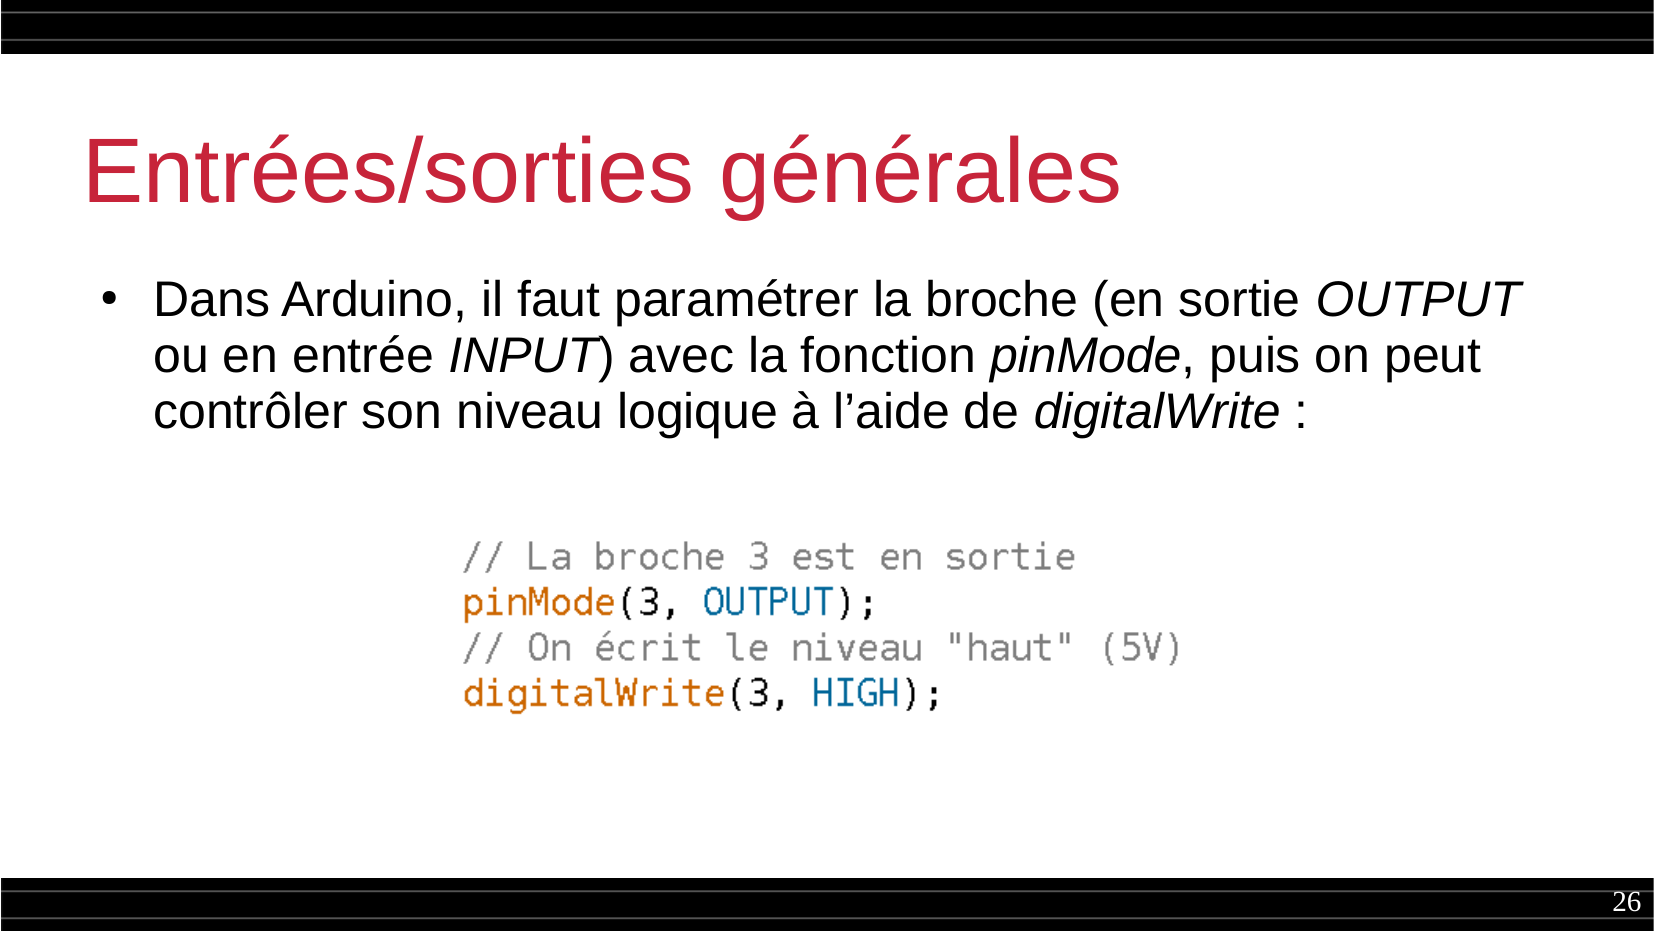

# Entrées/sorties générales
Dans Arduino, il faut paramétrer la broche (en sortie OUTPUT ou en entrée INPUT) avec la fonction pinMode, puis on peut contrôler son niveau logique à l’aide de digitalWrite :